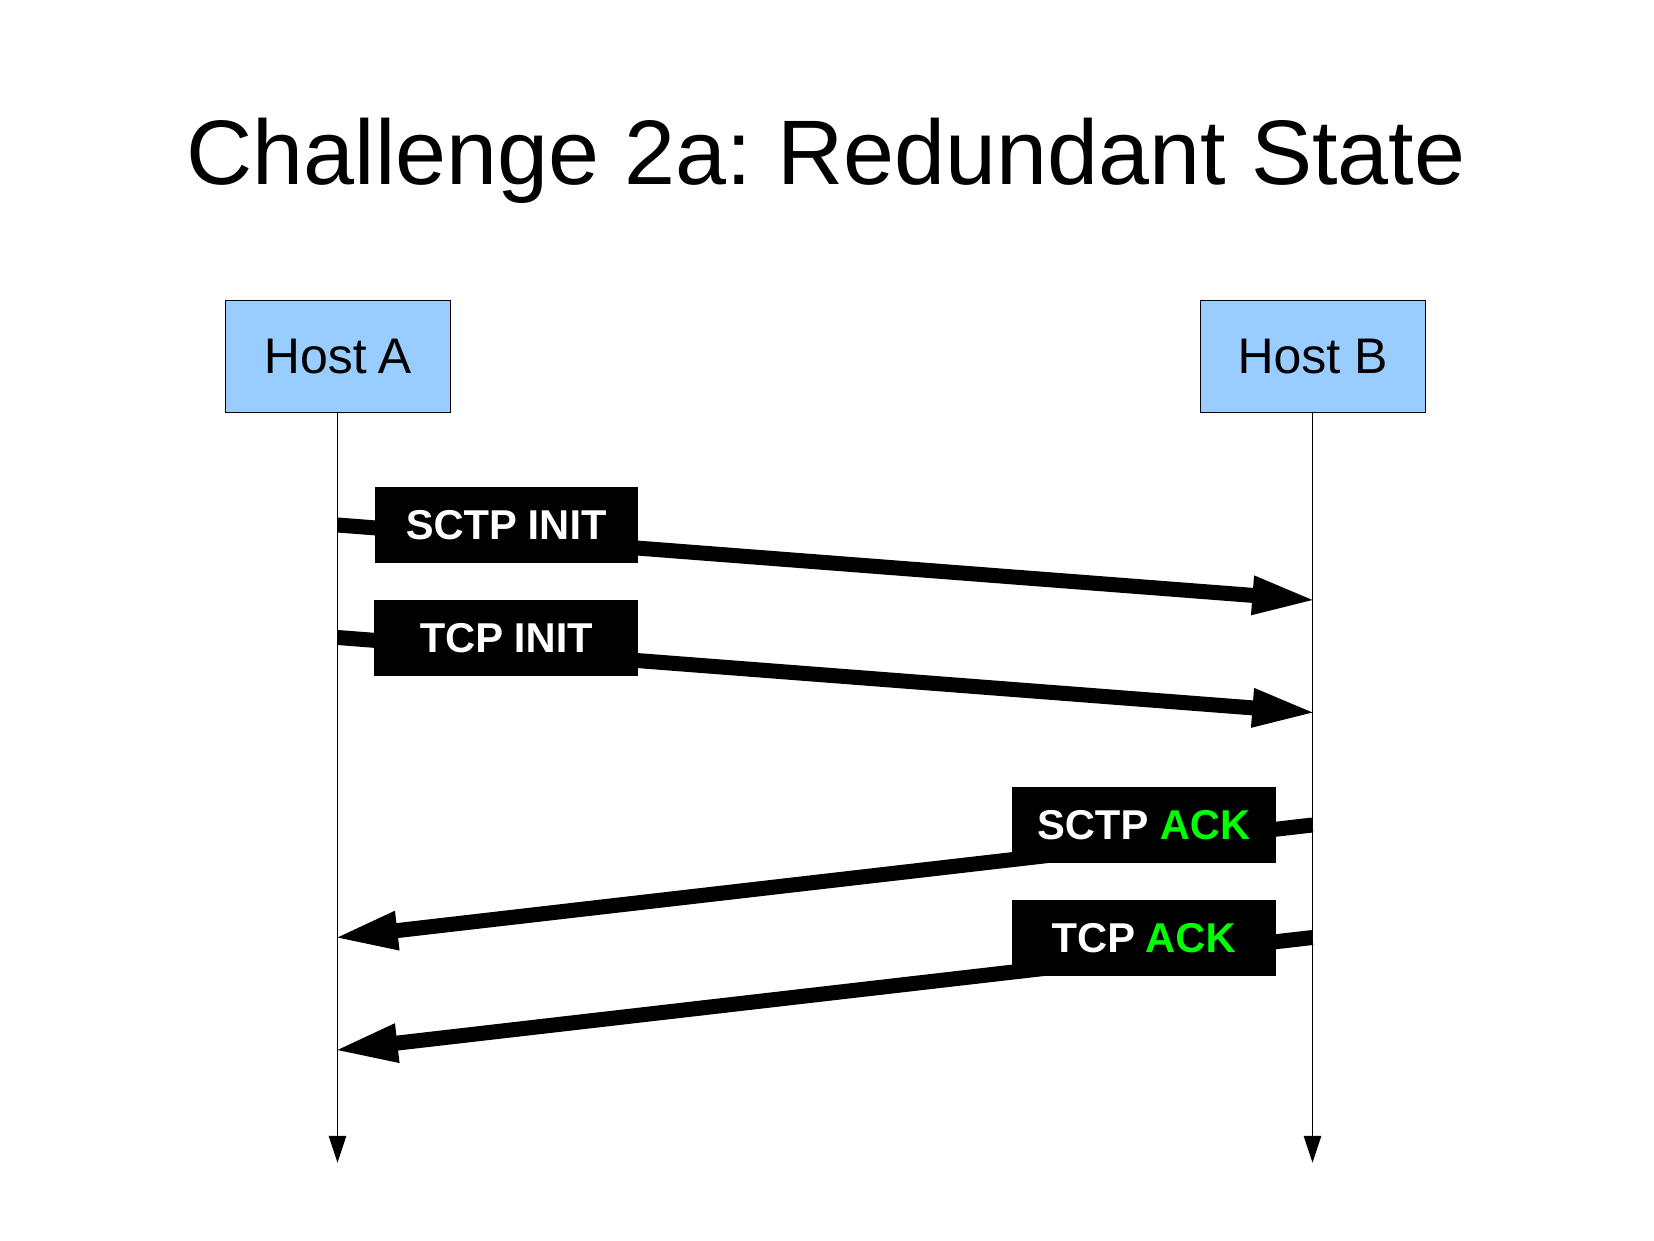

# Challenge 2a: Redundant State
Host A
Host B
SCTP INIT
TCP INIT
SCTP ACK
TCP ACK